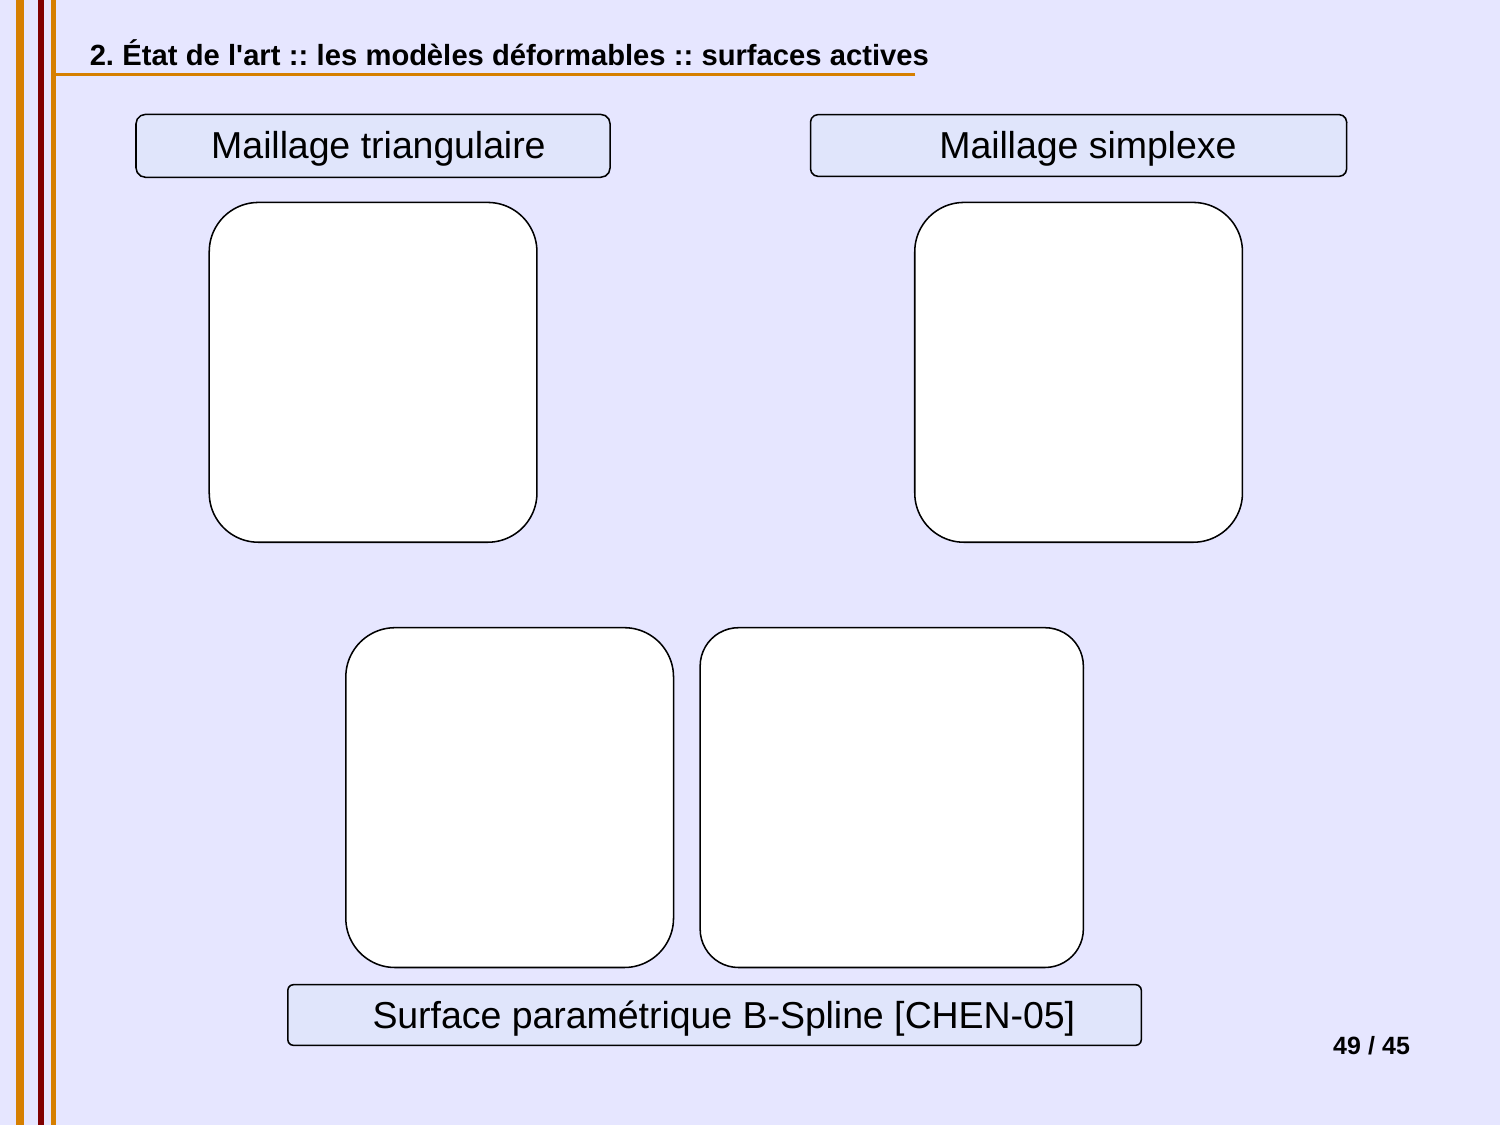

# 2. État de l'art :: les modèles déformables :: surfaces actives
 Maillage triangulaire
 Maillage simplexe
 Surface paramétrique B-Spline [CHEN-05]
49